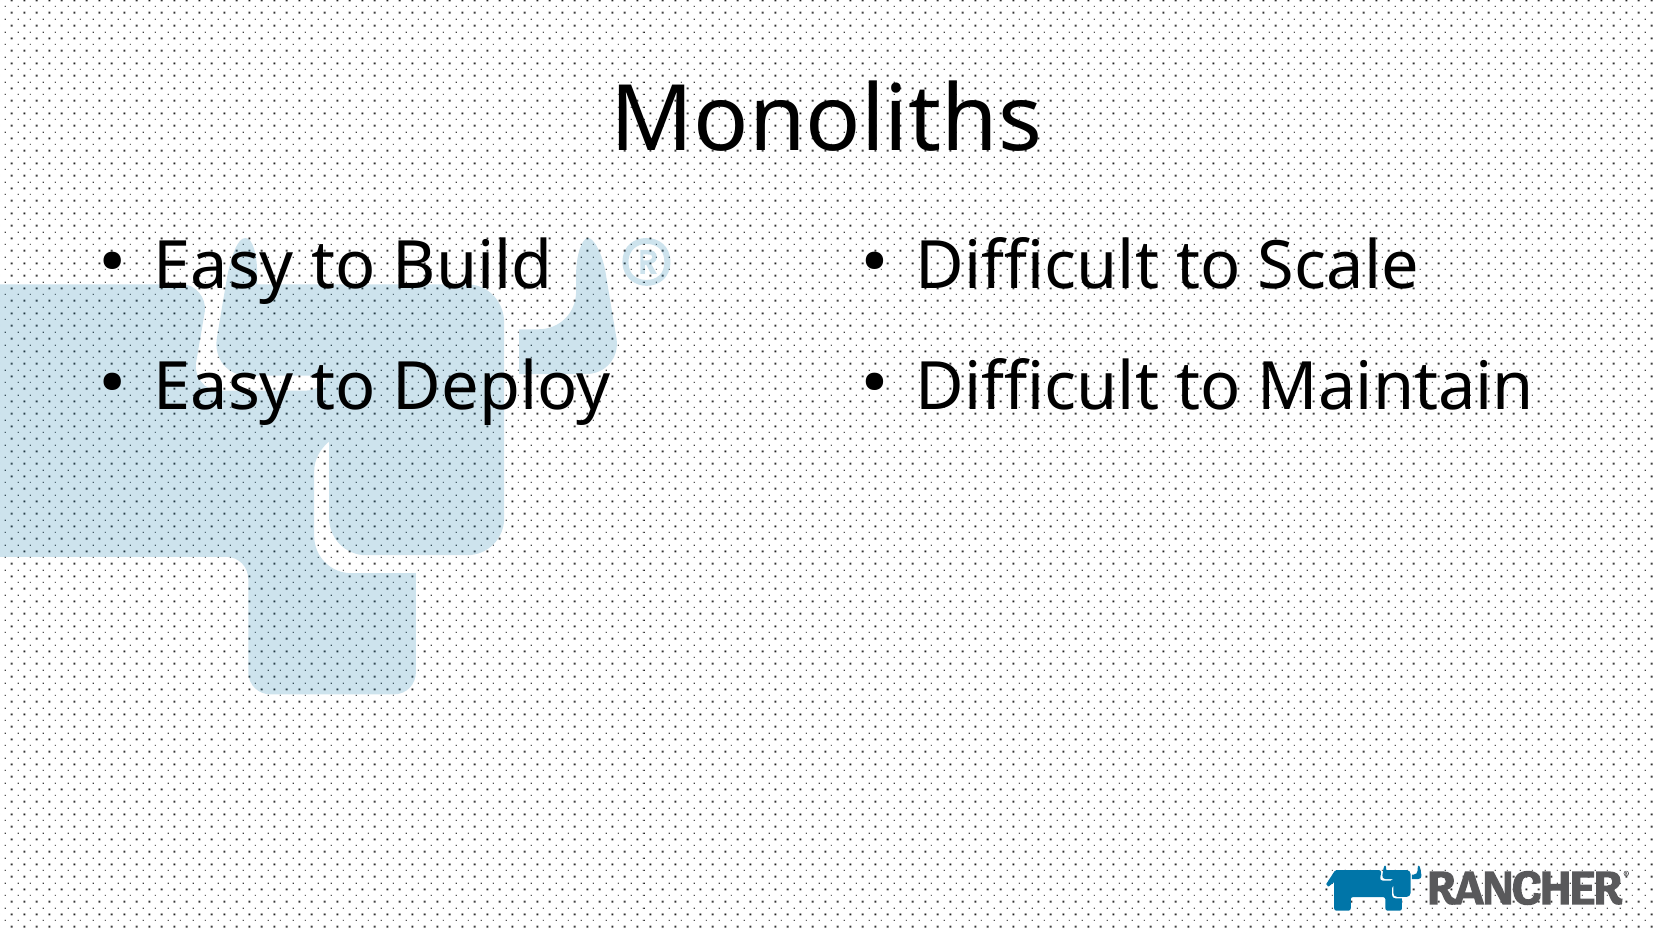

# Monoliths
Easy to Build
Easy to Deploy
Difficult to Scale
Difficult to Maintain